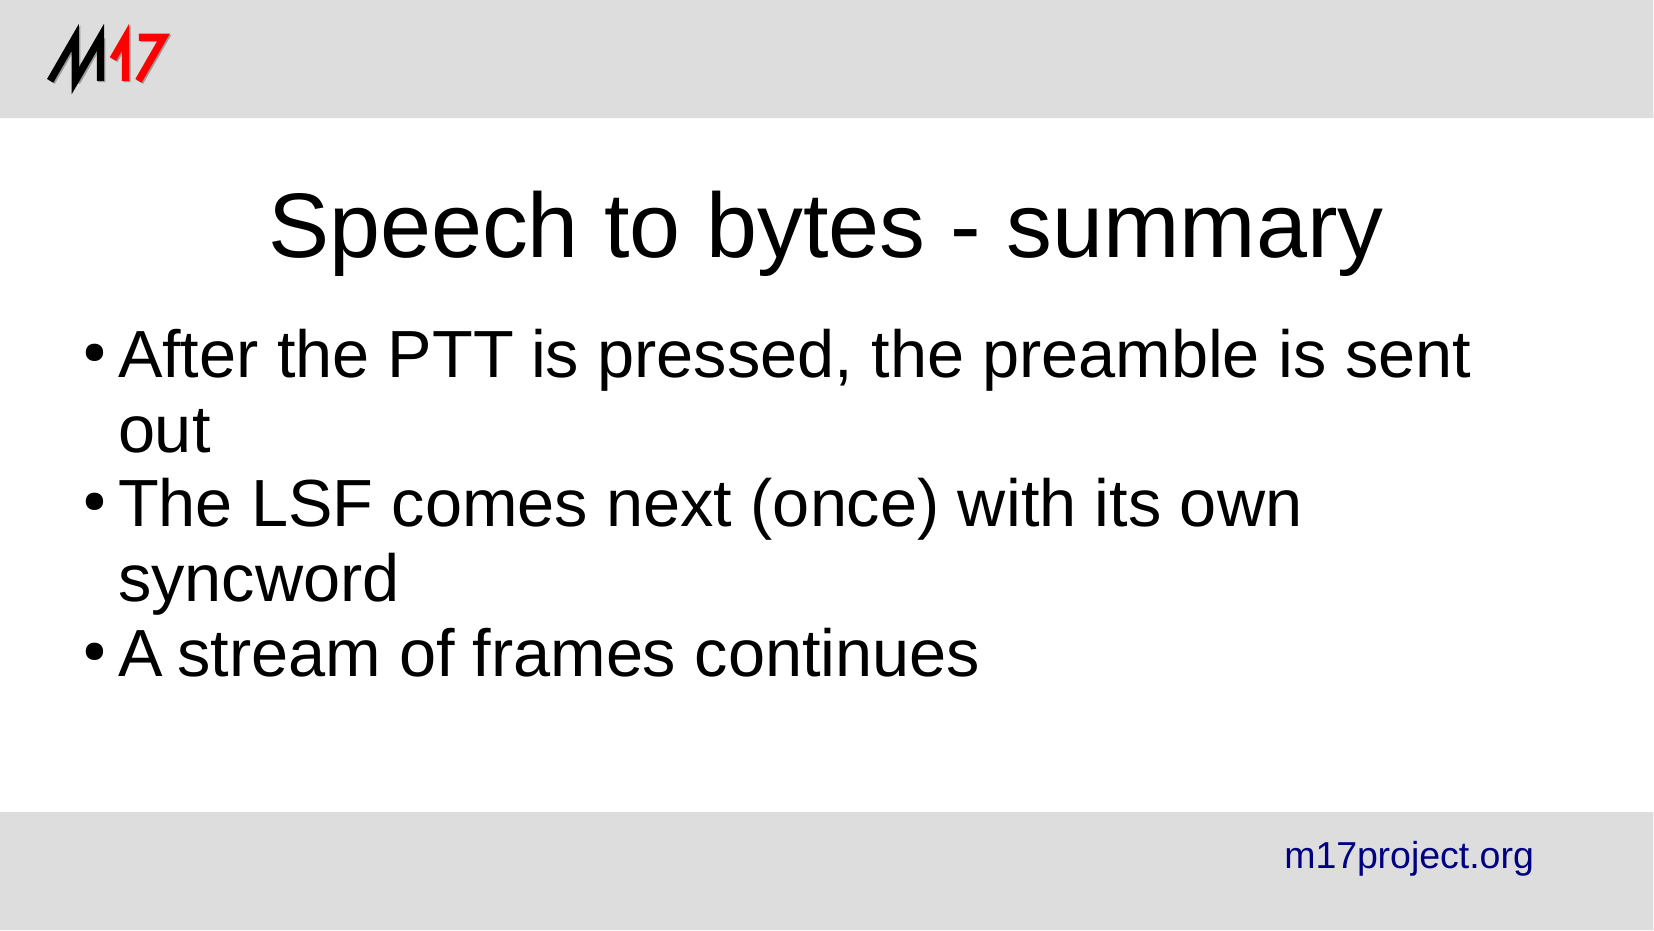

# Speech to bytes - summary
After the PTT is pressed, the preamble is sent out
The LSF comes next (once) with its own syncword
A stream of frames continues
m17project.org